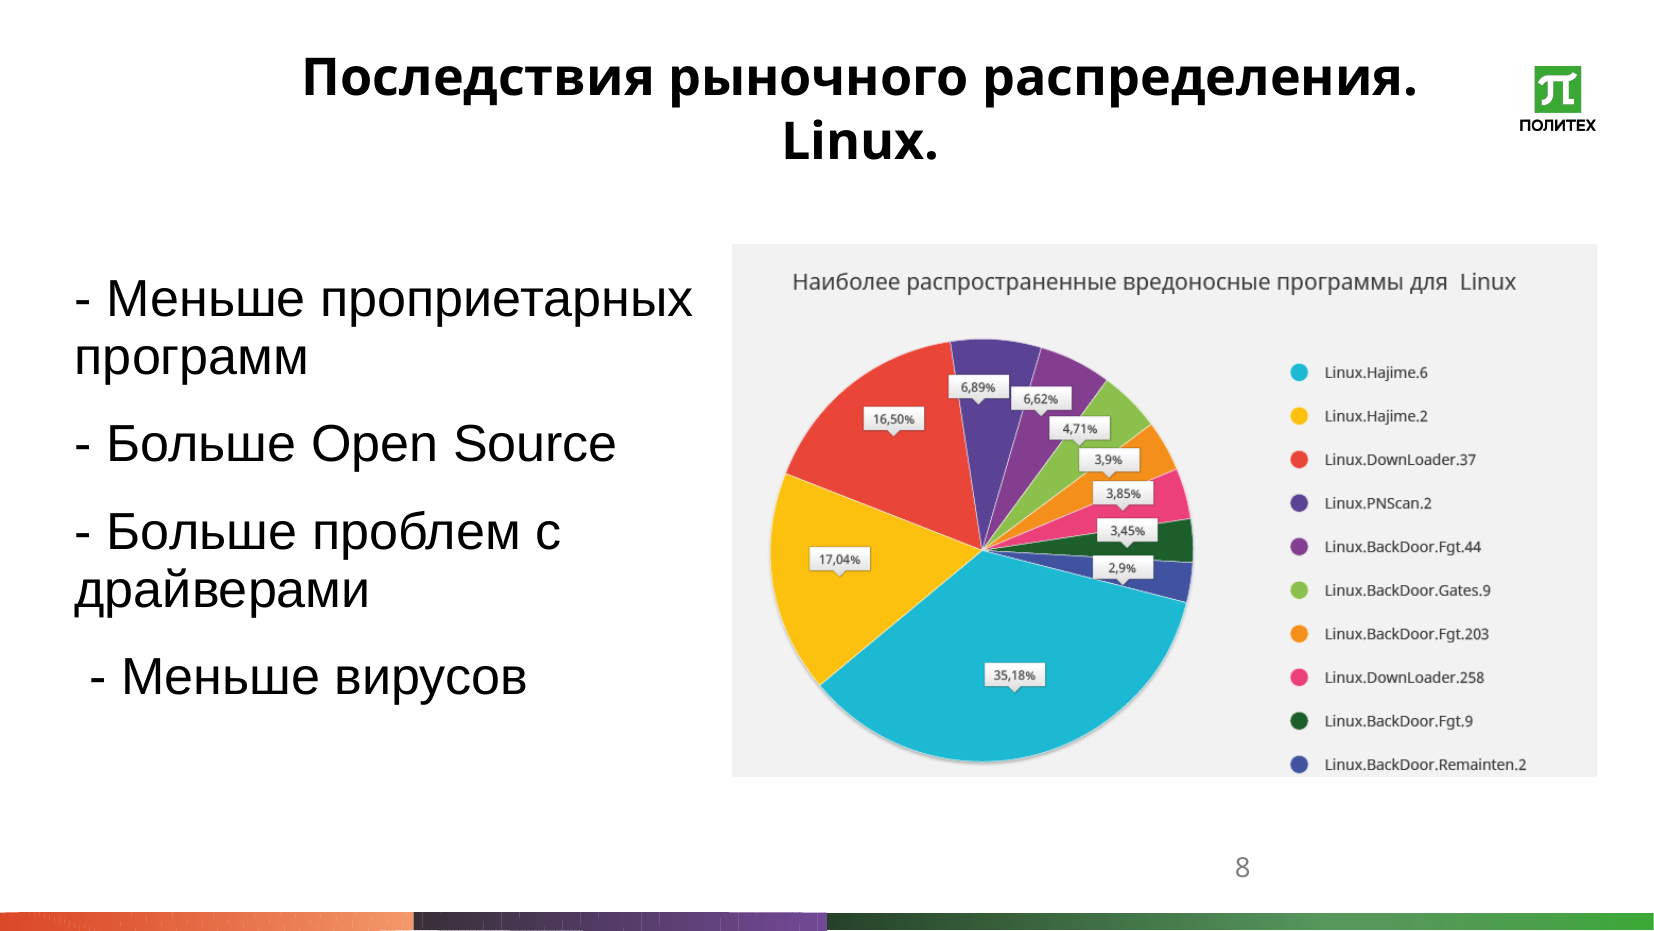

Последствия рыночного распределения.
Linux.
- Меньше проприетарных программ
- Больше Open Source
- Больше проблем с драйверами
 - Меньше вирусов